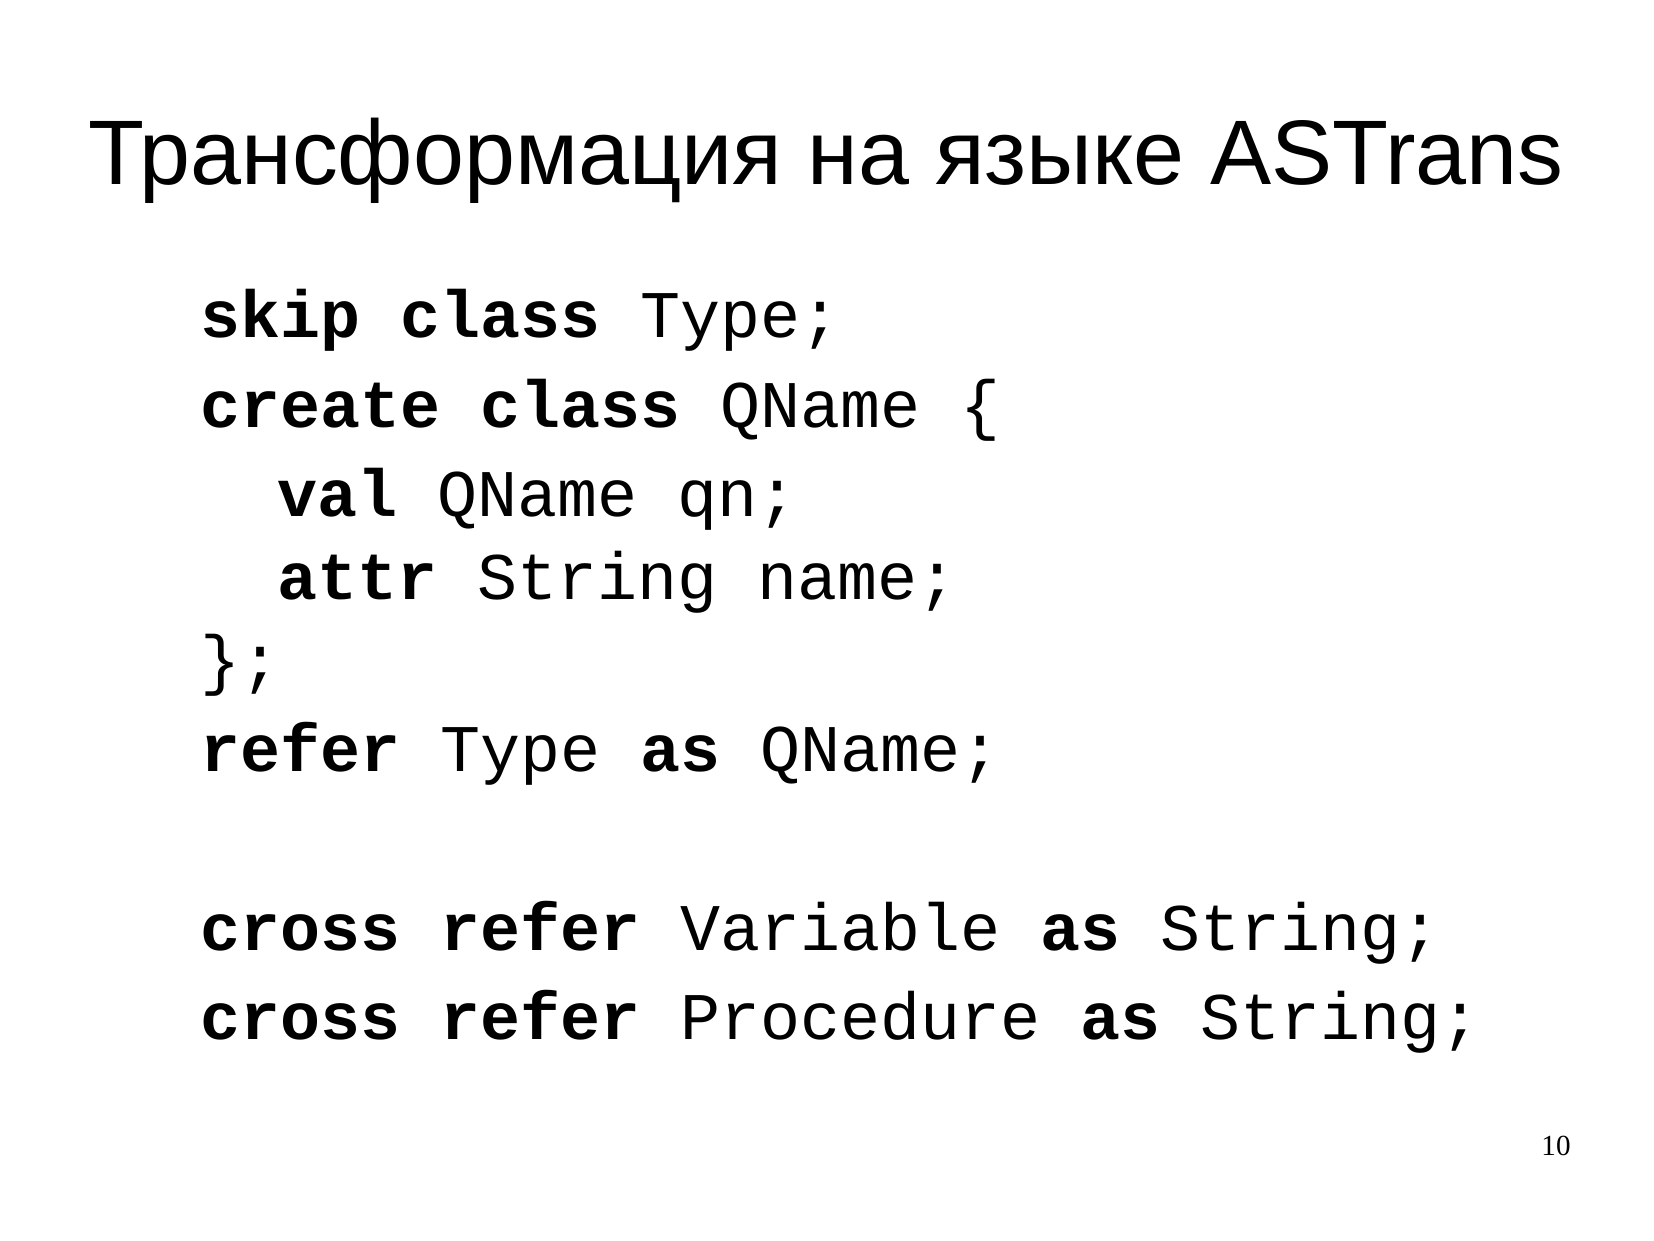

# Трансформация на языке ASTrans
skip class Type;
create class QName {
val QName qn;
attr String name;
};
refer Type as QName;
cross refer Variable as String;
cross refer Procedure as String;
10